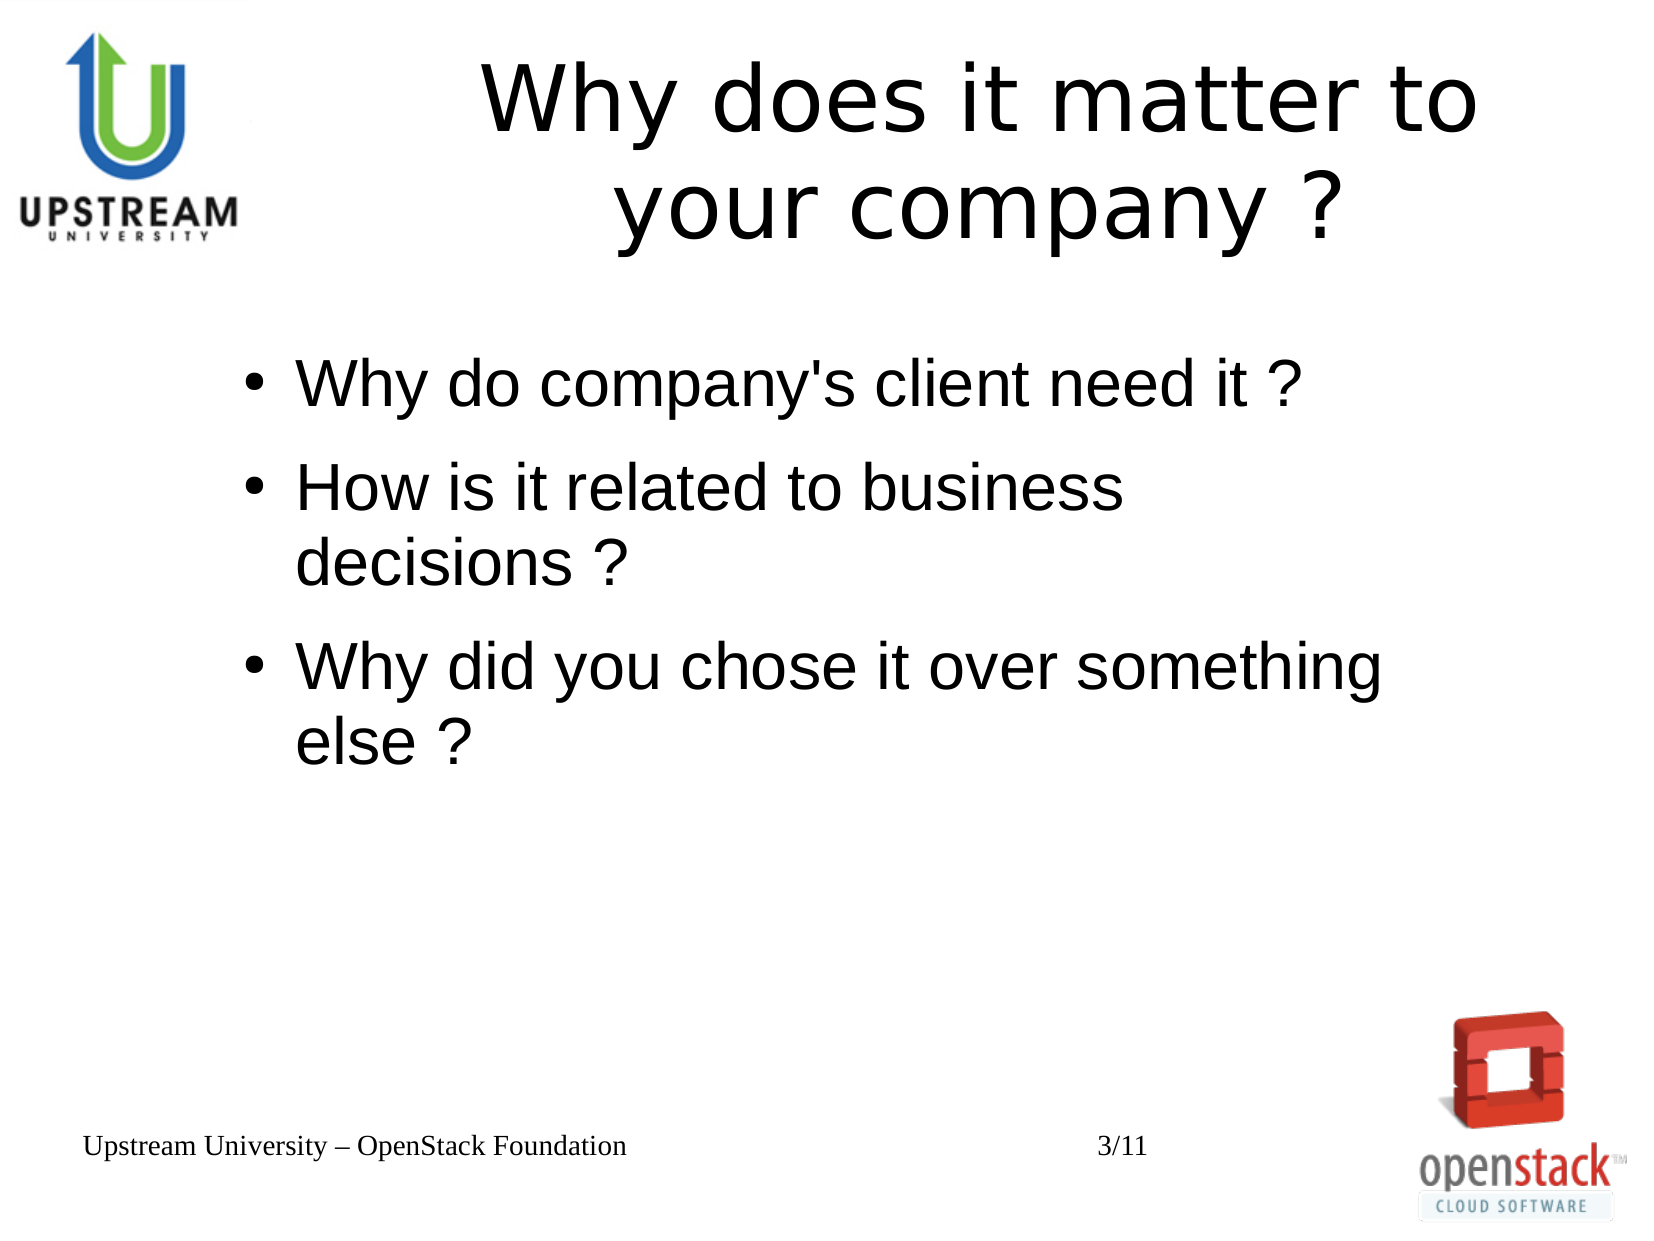

# Why does it matter to your company ?
Why do company's client need it ?
How is it related to business decisions ?
Why did you chose it over something else ?